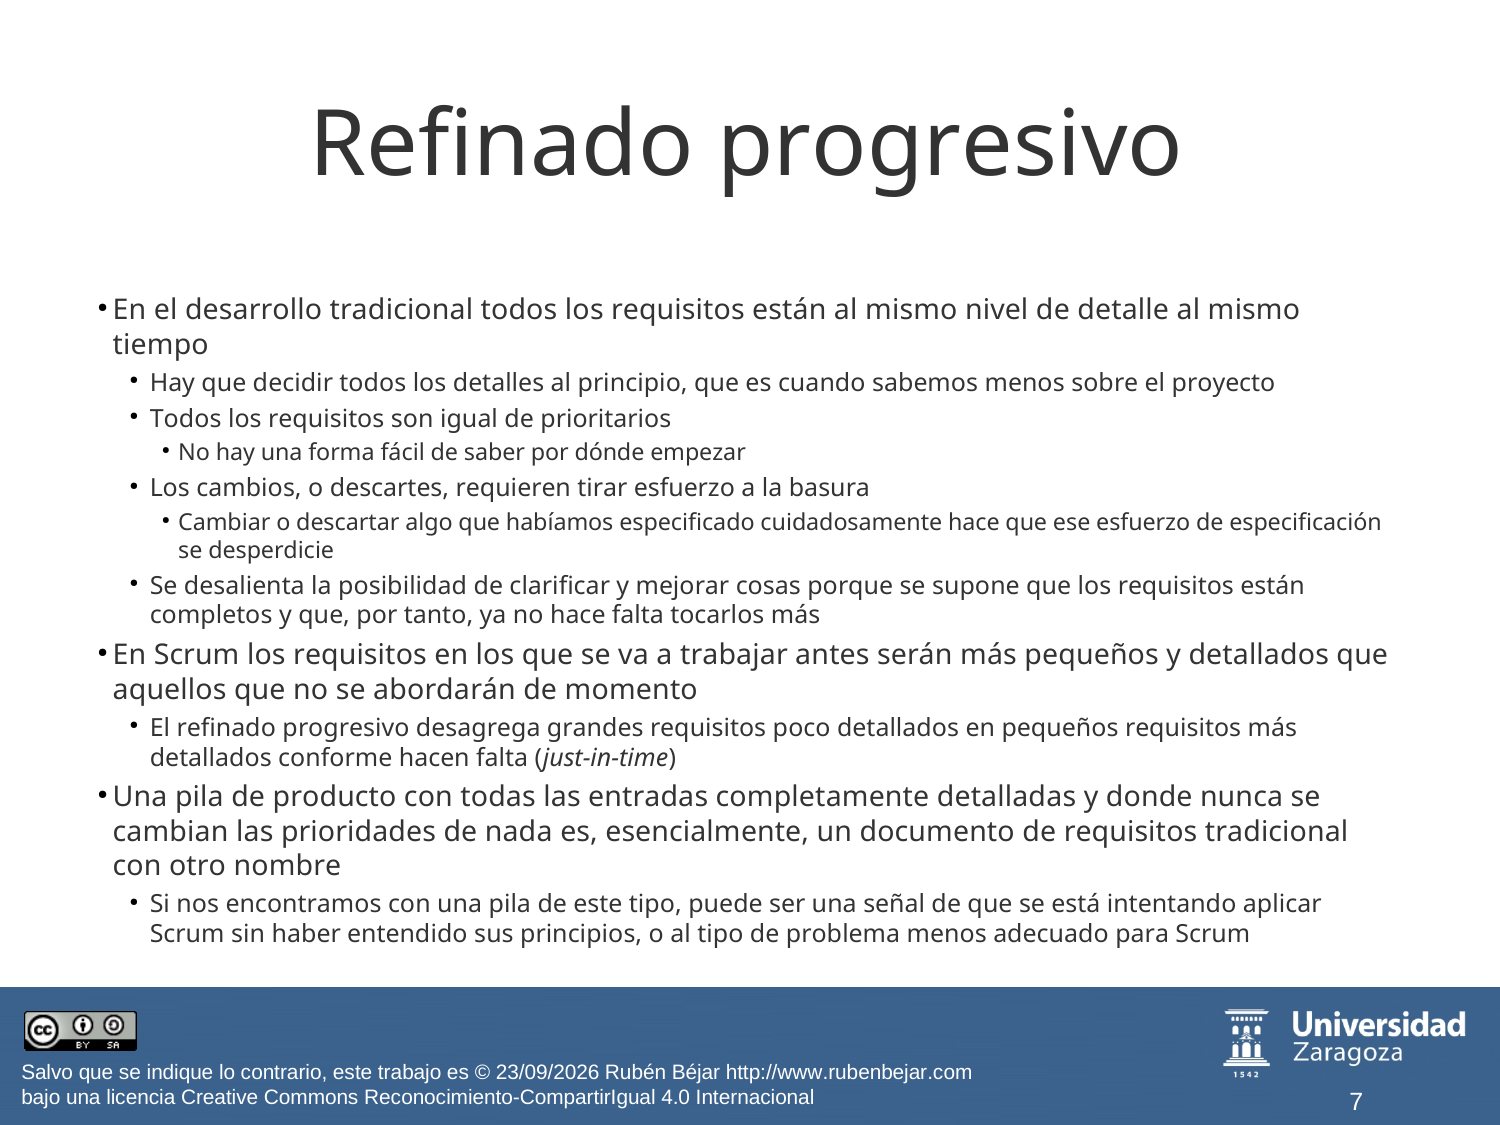

# Refinado progresivo
En el desarrollo tradicional todos los requisitos están al mismo nivel de detalle al mismo tiempo
Hay que decidir todos los detalles al principio, que es cuando sabemos menos sobre el proyecto
Todos los requisitos son igual de prioritarios
No hay una forma fácil de saber por dónde empezar
Los cambios, o descartes, requieren tirar esfuerzo a la basura
Cambiar o descartar algo que habíamos especificado cuidadosamente hace que ese esfuerzo de especificación se desperdicie
Se desalienta la posibilidad de clarificar y mejorar cosas porque se supone que los requisitos están completos y que, por tanto, ya no hace falta tocarlos más
En Scrum los requisitos en los que se va a trabajar antes serán más pequeños y detallados que aquellos que no se abordarán de momento
El refinado progresivo desagrega grandes requisitos poco detallados en pequeños requisitos más detallados conforme hacen falta (just-in-time)
Una pila de producto con todas las entradas completamente detalladas y donde nunca se cambian las prioridades de nada es, esencialmente, un documento de requisitos tradicional con otro nombre
Si nos encontramos con una pila de este tipo, puede ser una señal de que se está intentando aplicar Scrum sin haber entendido sus principios, o al tipo de problema menos adecuado para Scrum